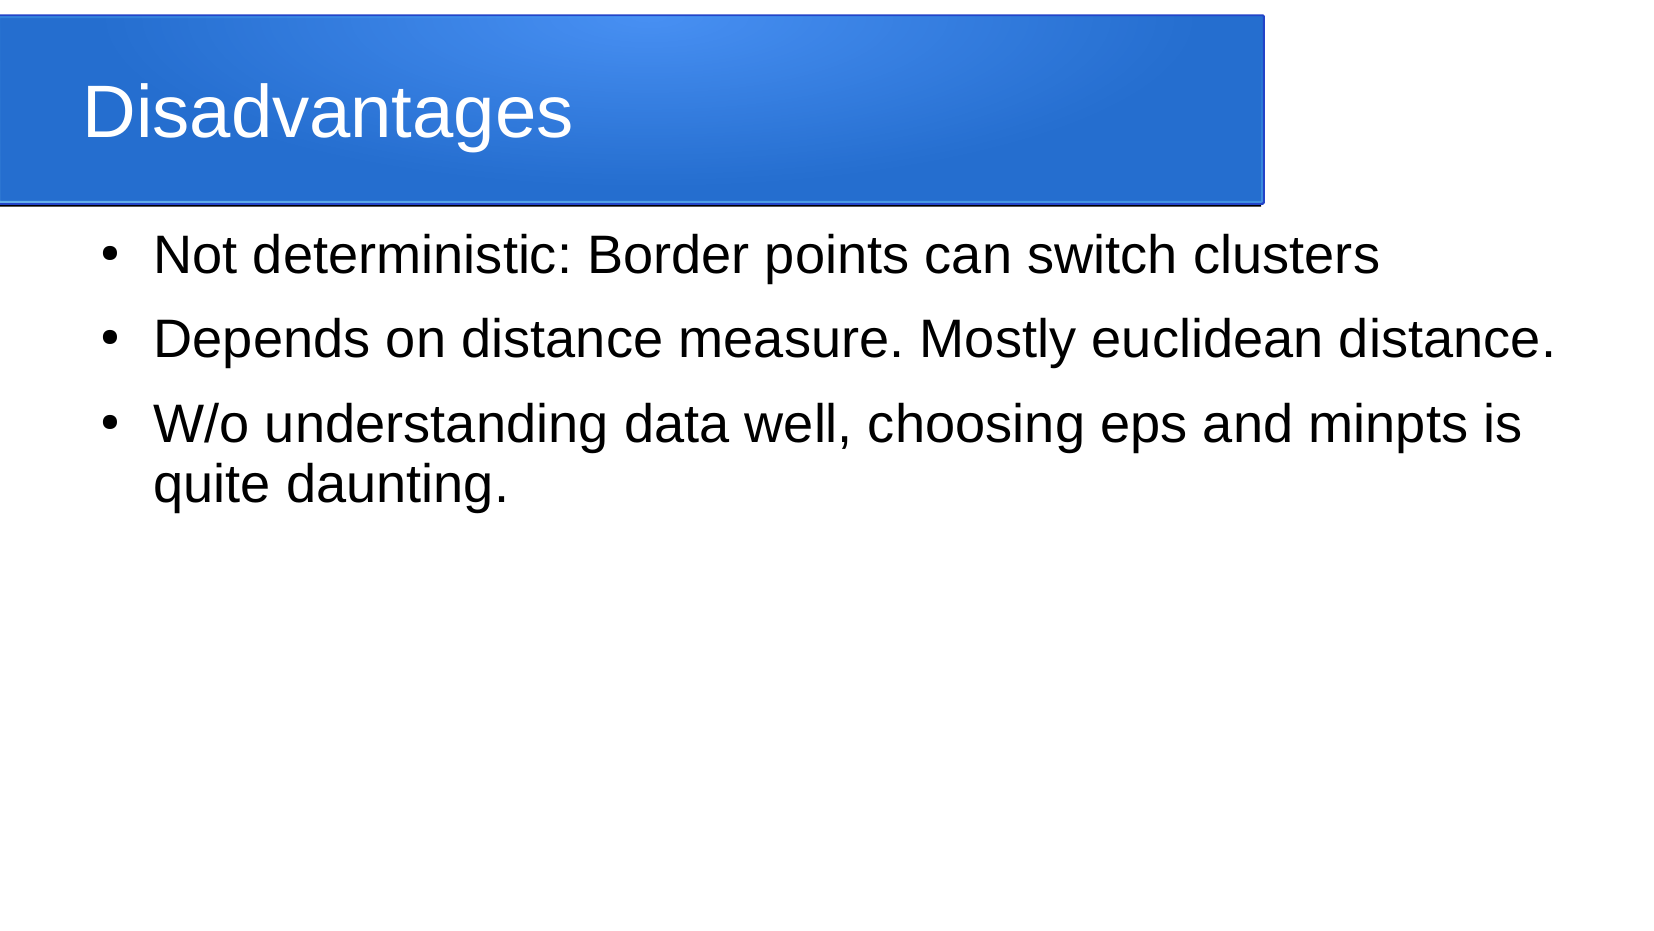

# Disadvantages
Not deterministic: Border points can switch clusters
Depends on distance measure. Mostly euclidean distance.
W/o understanding data well, choosing eps and minpts is quite daunting.